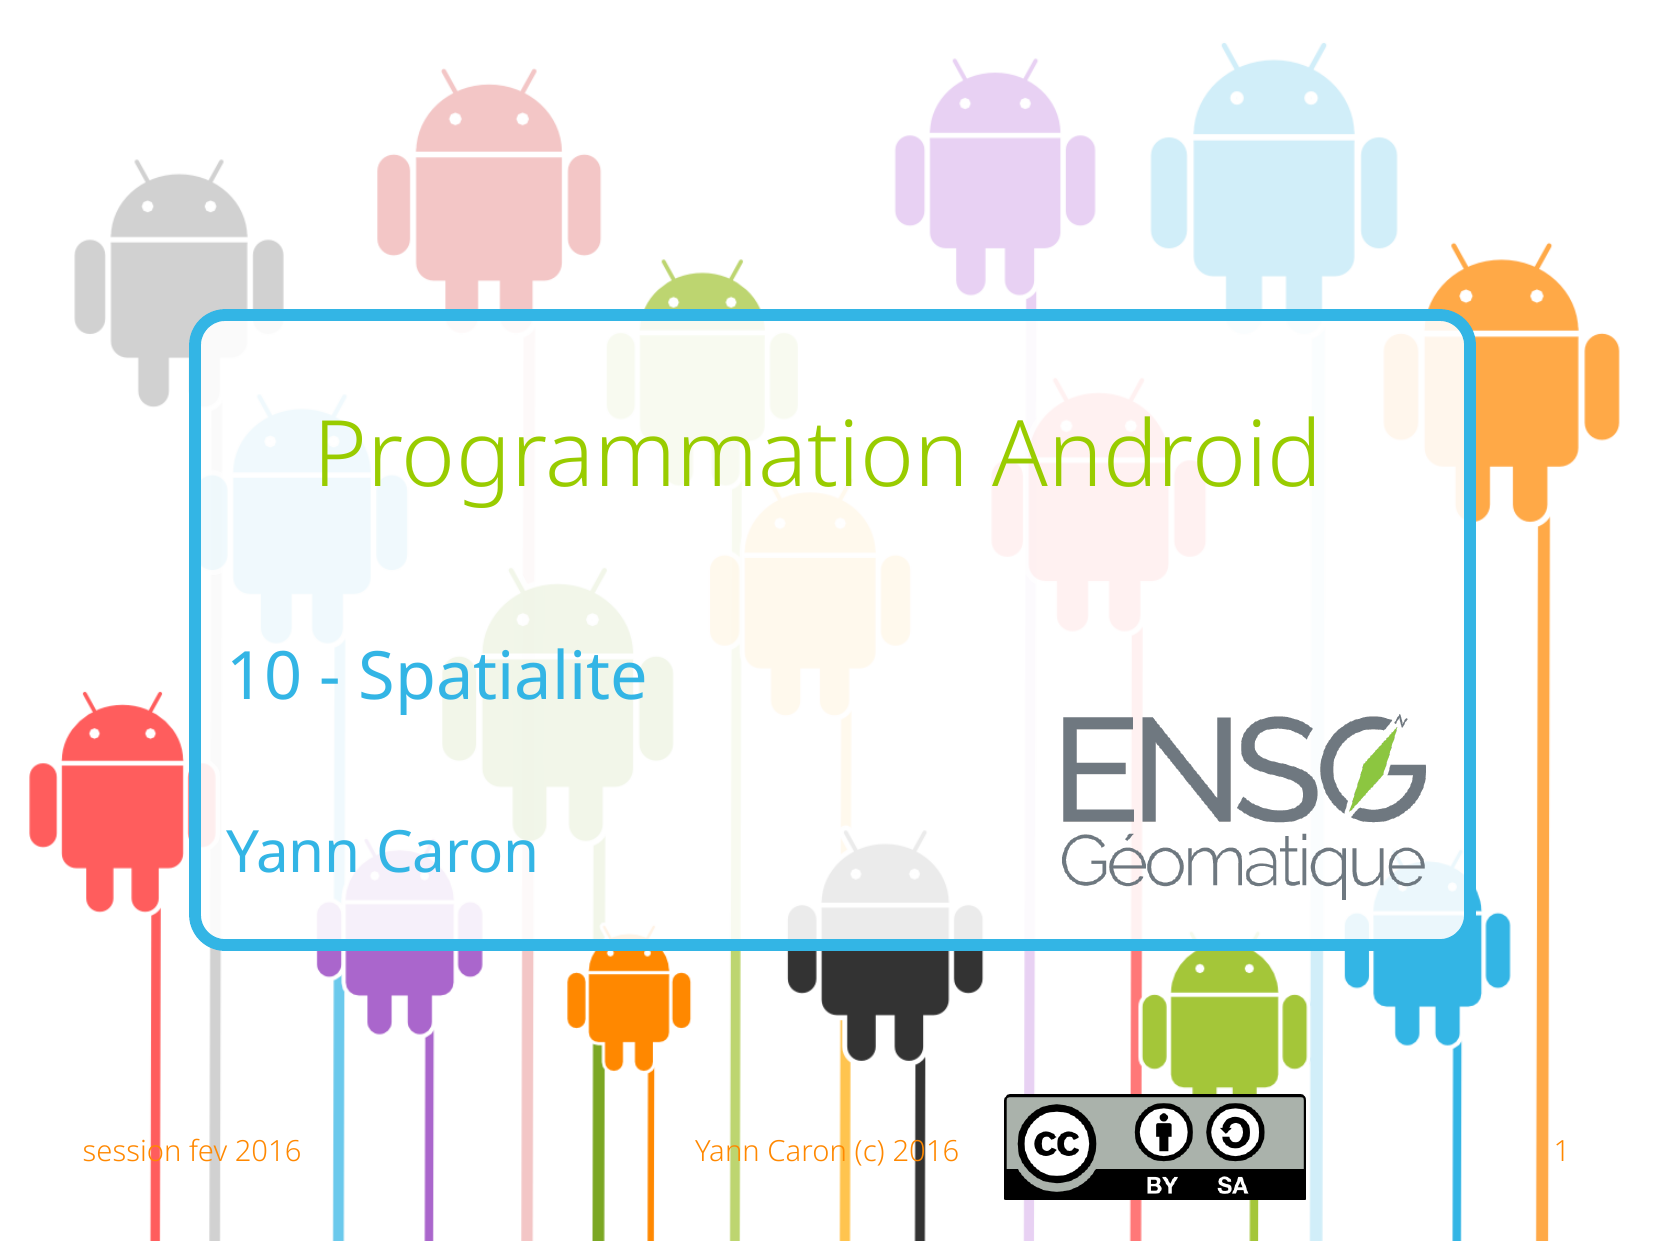

# Programmation Android
10 - Spatialite
Yann Caron
session fev 2016
Yann Caron (c) 2016
1